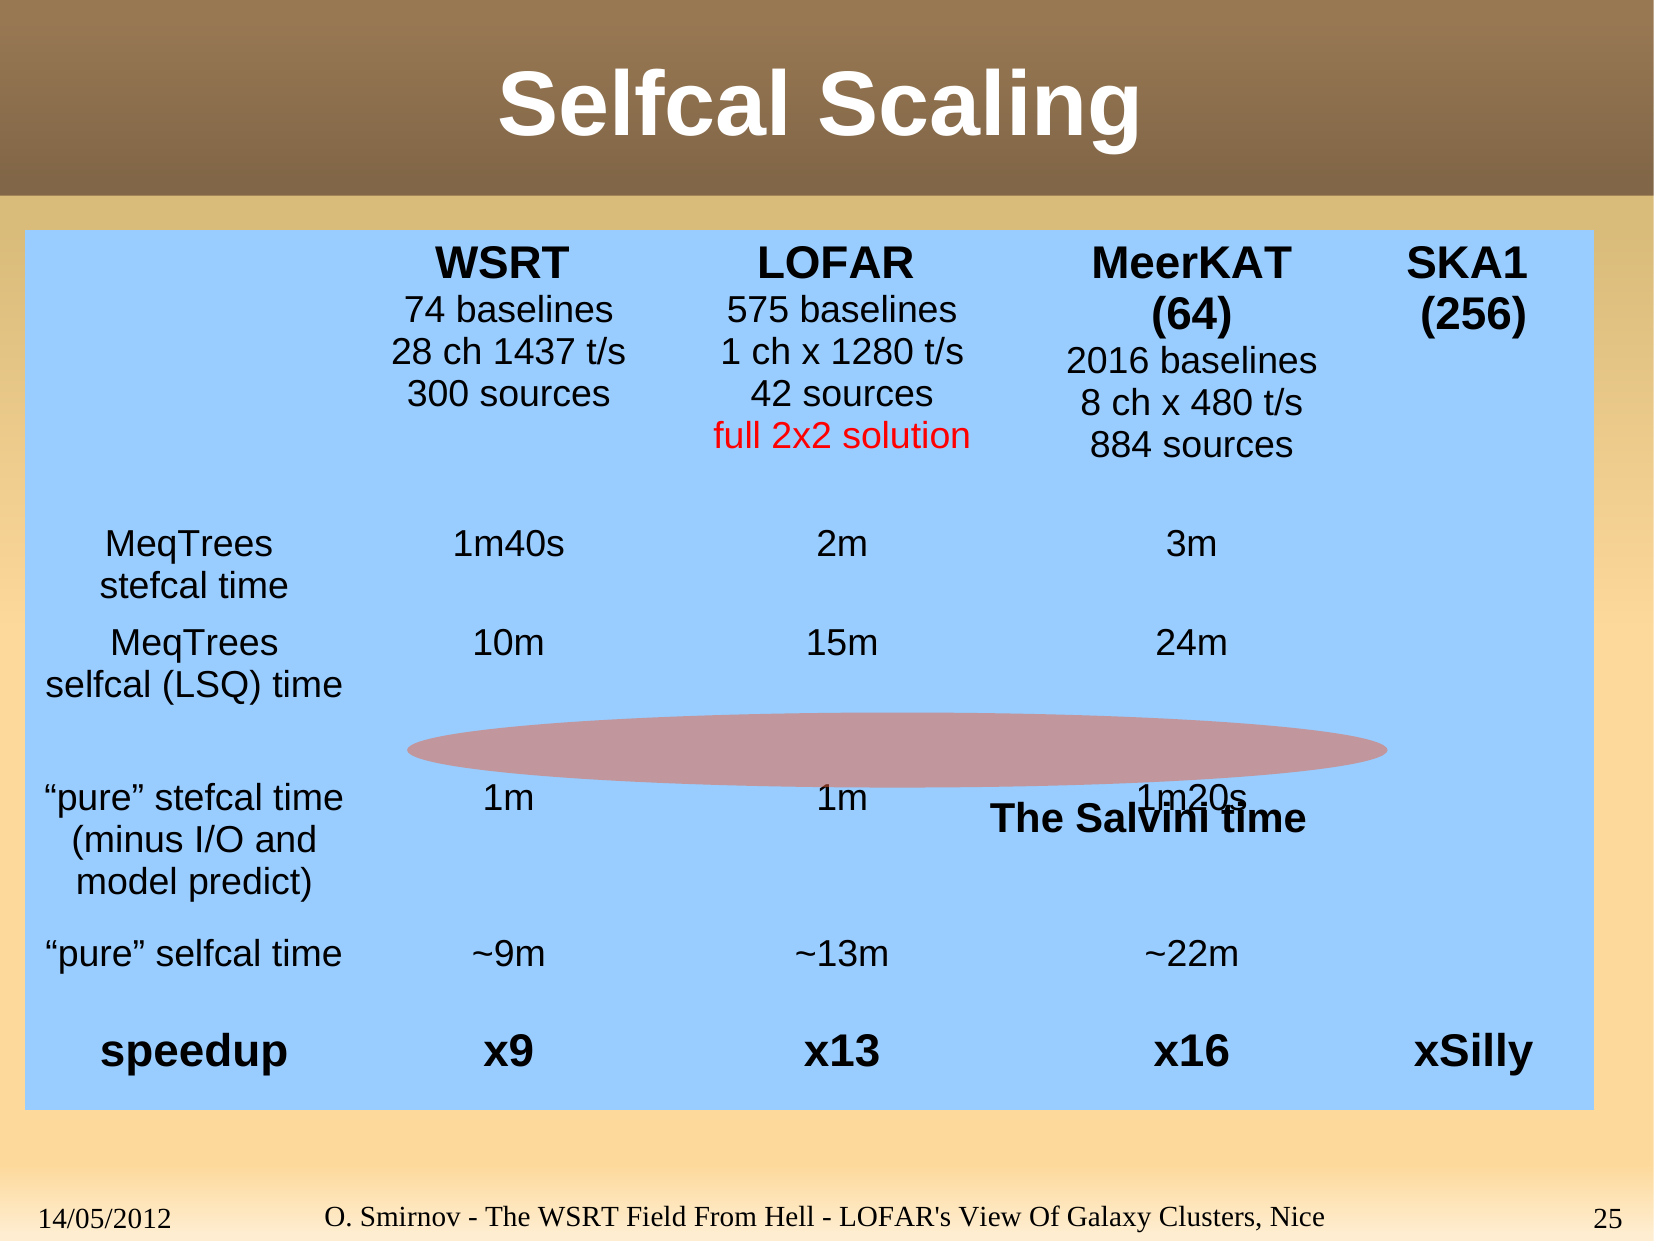

# Selfcal Scaling
| | WSRT 74 baselines 28 ch 1437 t/s 300 sources | LOFAR 575 baselines 1 ch x 1280 t/s 42 sources full 2x2 solution | MeerKAT (64) 2016 baselines 8 ch x 480 t/s 884 sources | SKA1 (256) |
| --- | --- | --- | --- | --- |
| MeqTrees stefcal time | 1m40s | 2m | 3m | |
| MeqTrees selfcal (LSQ) time | 10m | 15m | 24m | |
| “pure” stefcal time (minus I/O and model predict) | 1m | 1m | 1m20s | |
| “pure” selfcal time | ~9m | ~13m | ~22m | |
| speedup | x9 | x13 | x16 | xSilly |
The Salvini time
O. Smirnov - The WSRT Field From Hell - LOFAR's View Of Galaxy Clusters, Nice
14/05/2012
25